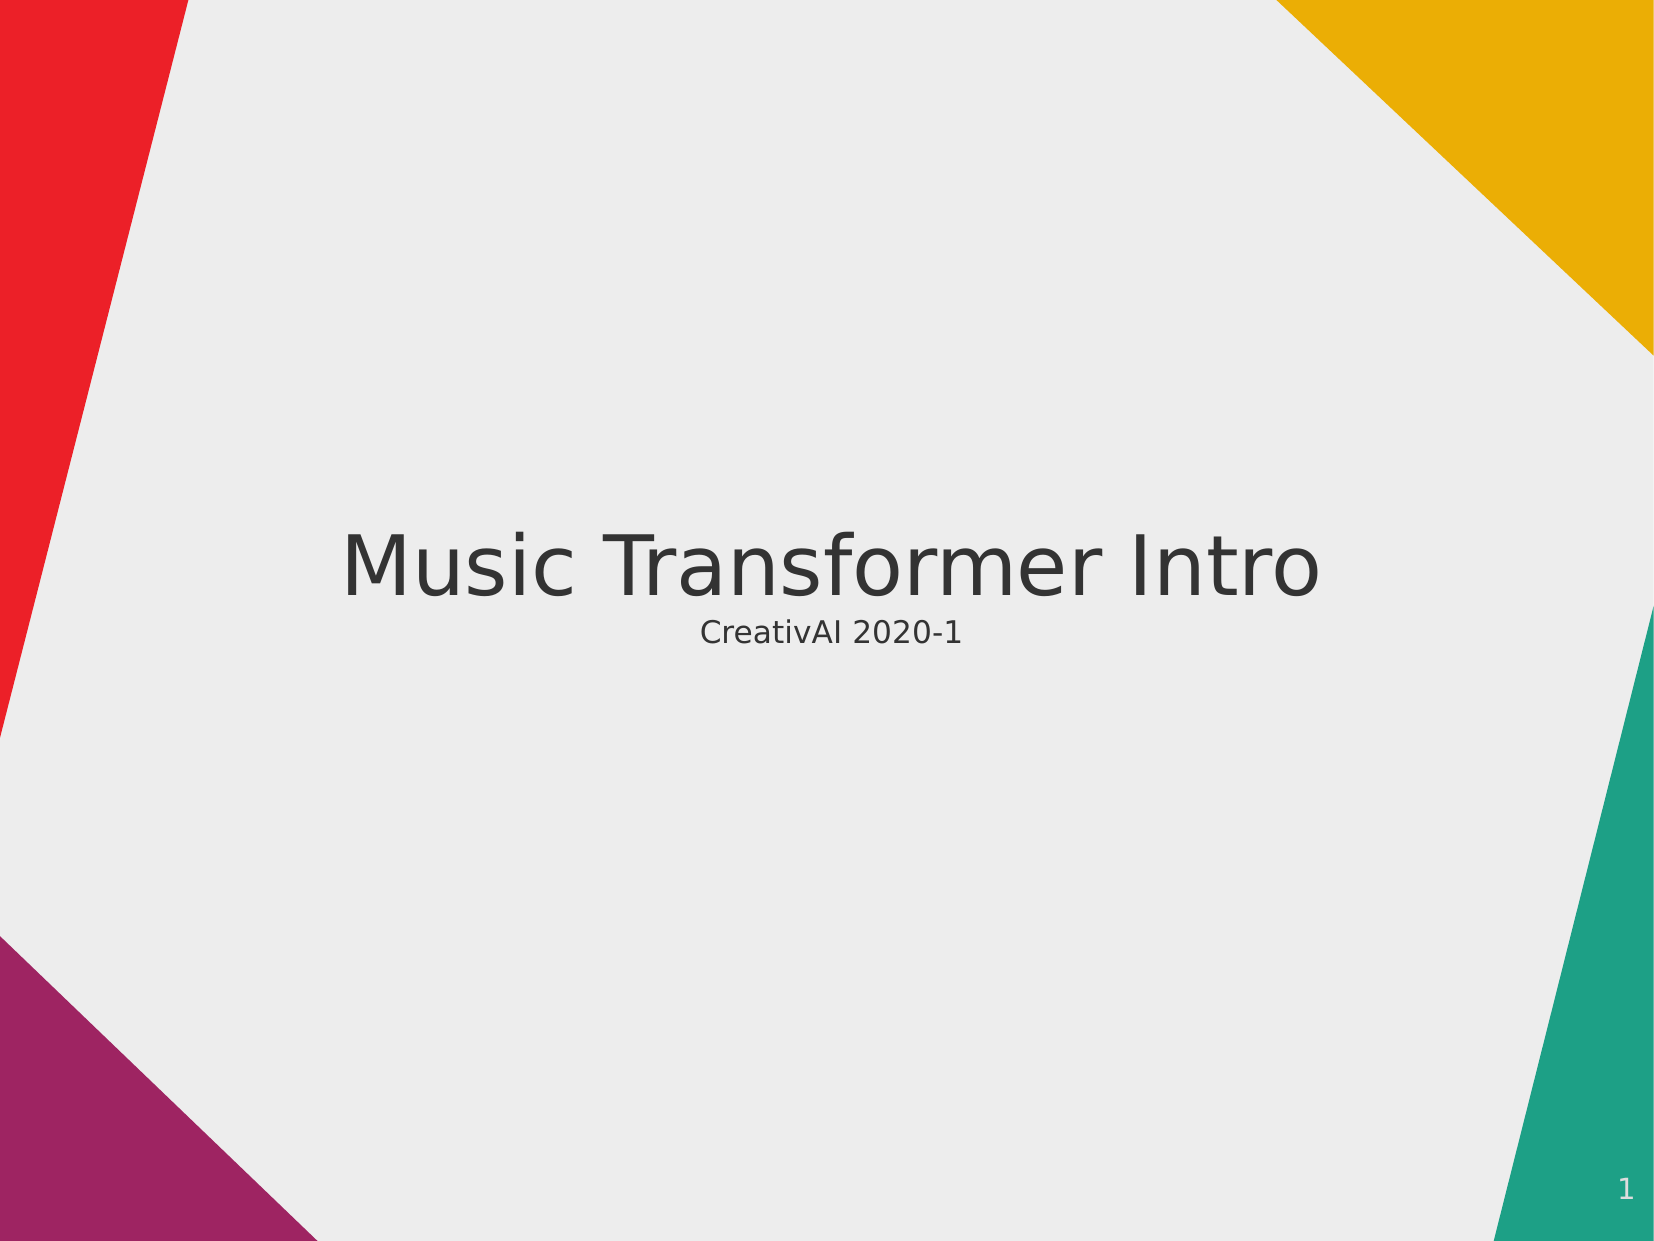

# Music Transformer Intro CreativAI 2020-1
1